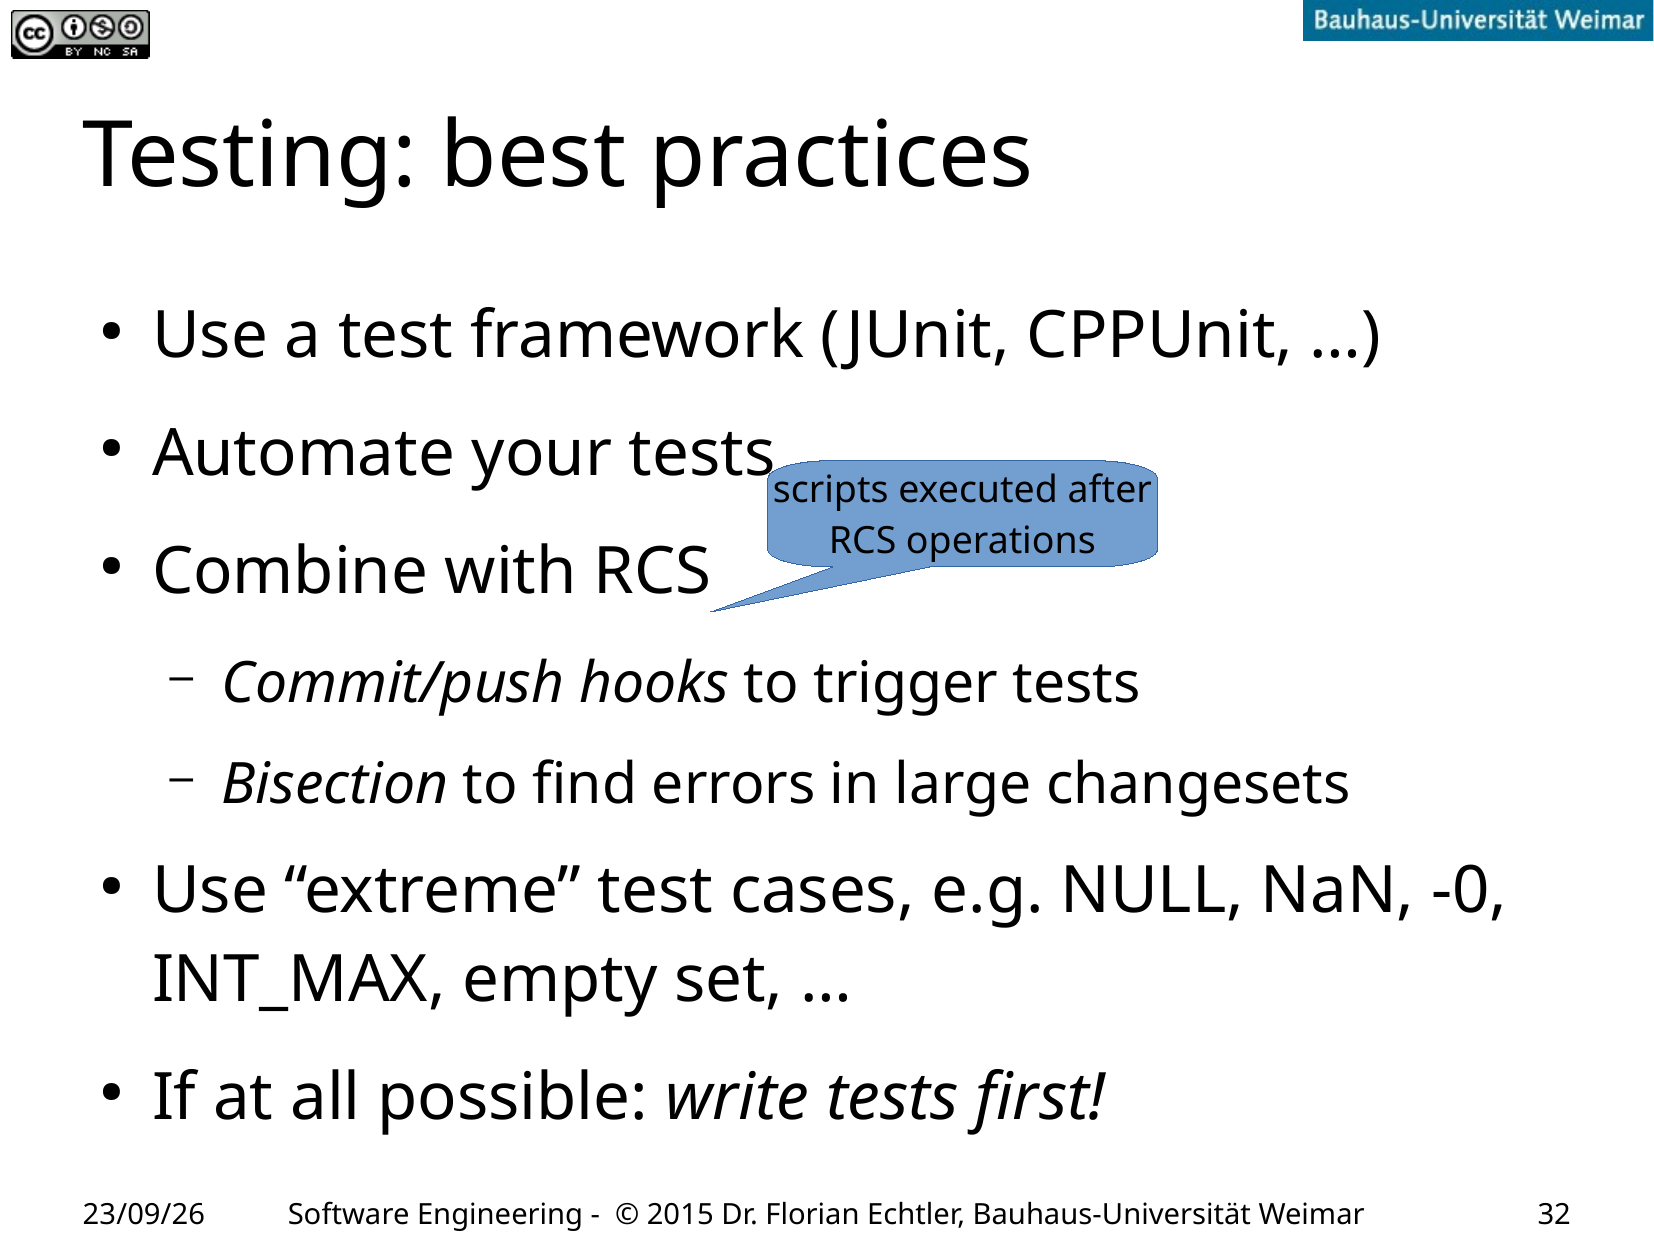

# Testing: best practices
Use a test framework (JUnit, CPPUnit, …)
Automate your tests
Combine with RCS
Commit/push hooks to trigger tests
Bisection to find errors in large changesets
Use “extreme” test cases, e.g. NULL, NaN, -0, INT_MAX, empty set, …
If at all possible: write tests first!
scripts executed after
RCS operations
Software Engineering - © 2015 Dr. Florian Echtler, Bauhaus-Universität Weimar
32